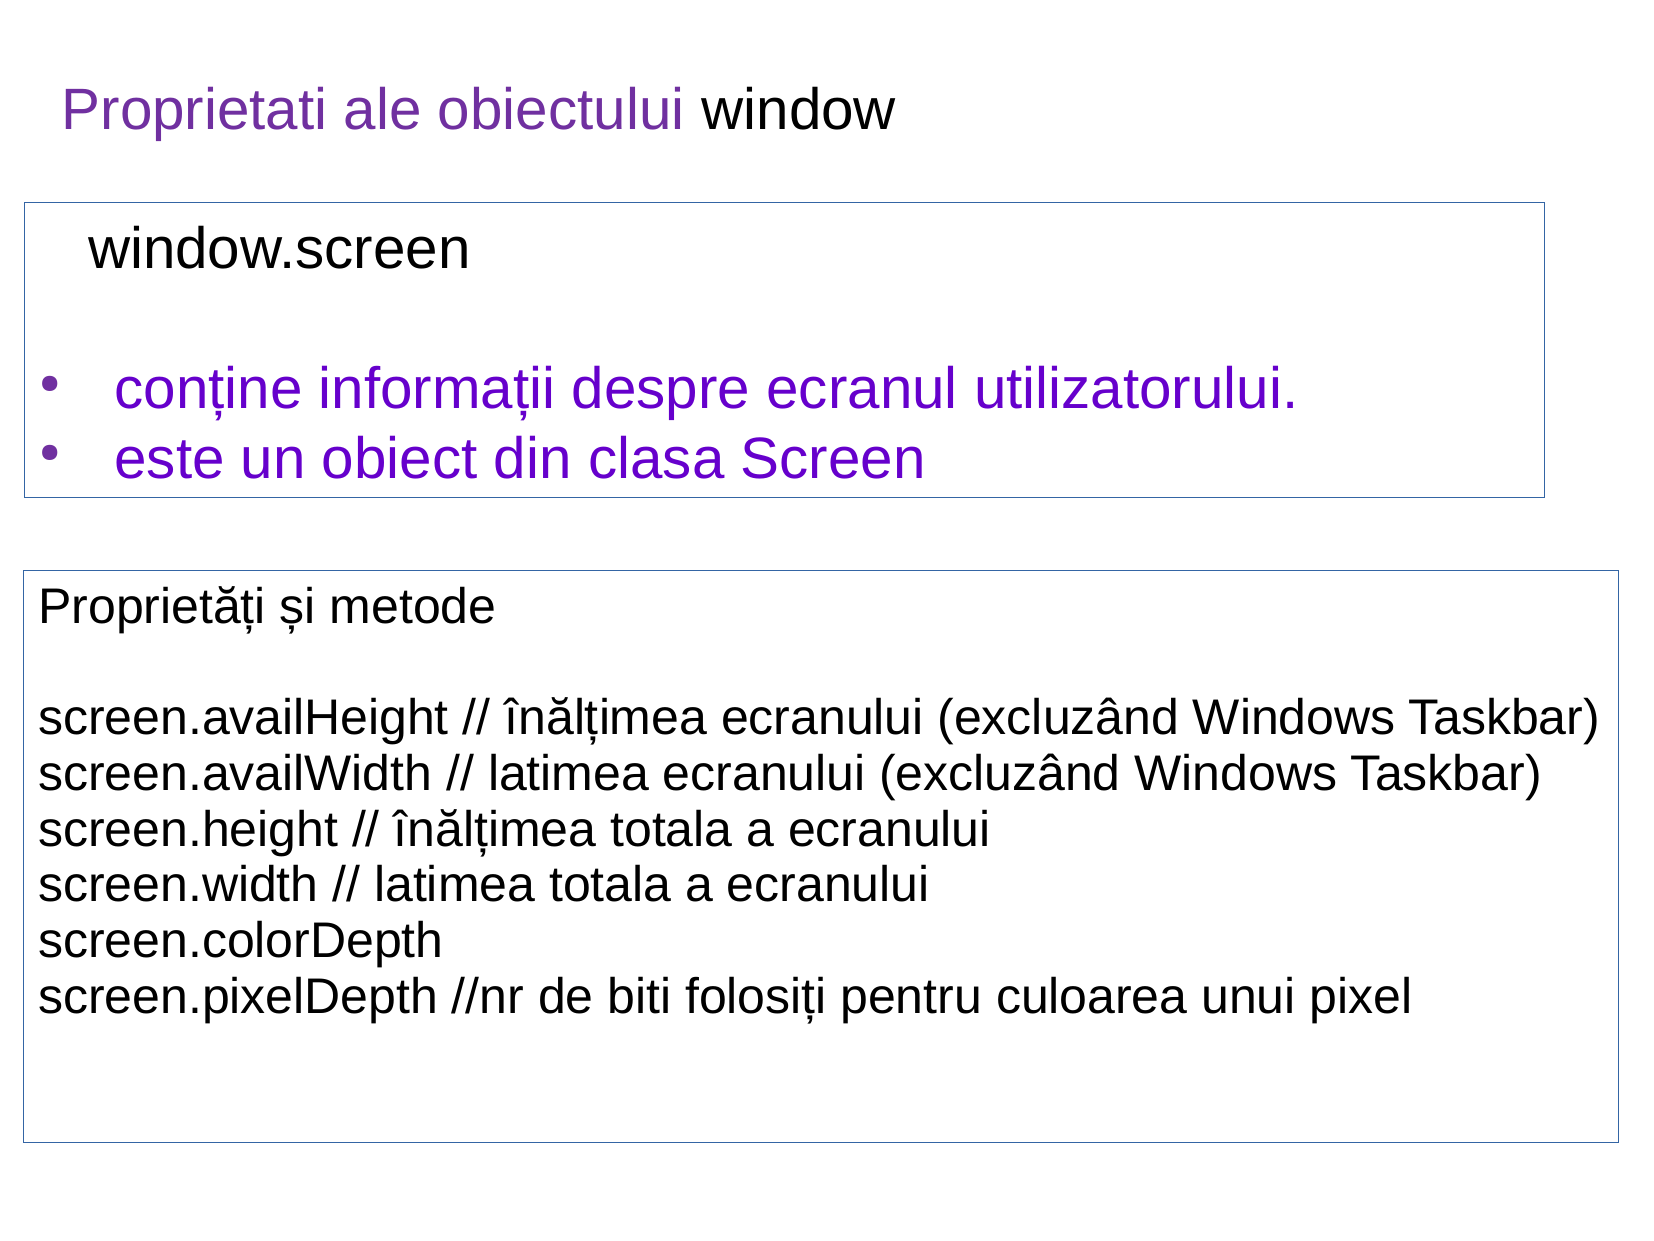

Proprietati ale obiectului window
 window.screen
conține informații despre ecranul utilizatorului.
este un obiect din clasa Screen
Proprietăți și metode
screen.availHeight // înălțimea ecranului (excluzând Windows Taskbar)
screen.availWidth // latimea ecranului (excluzând Windows Taskbar)
screen.height // înălțimea totala a ecranului
screen.width // latimea totala a ecranului
screen.colorDepth
screen.pixelDepth //nr de biti folosiți pentru culoarea unui pixel